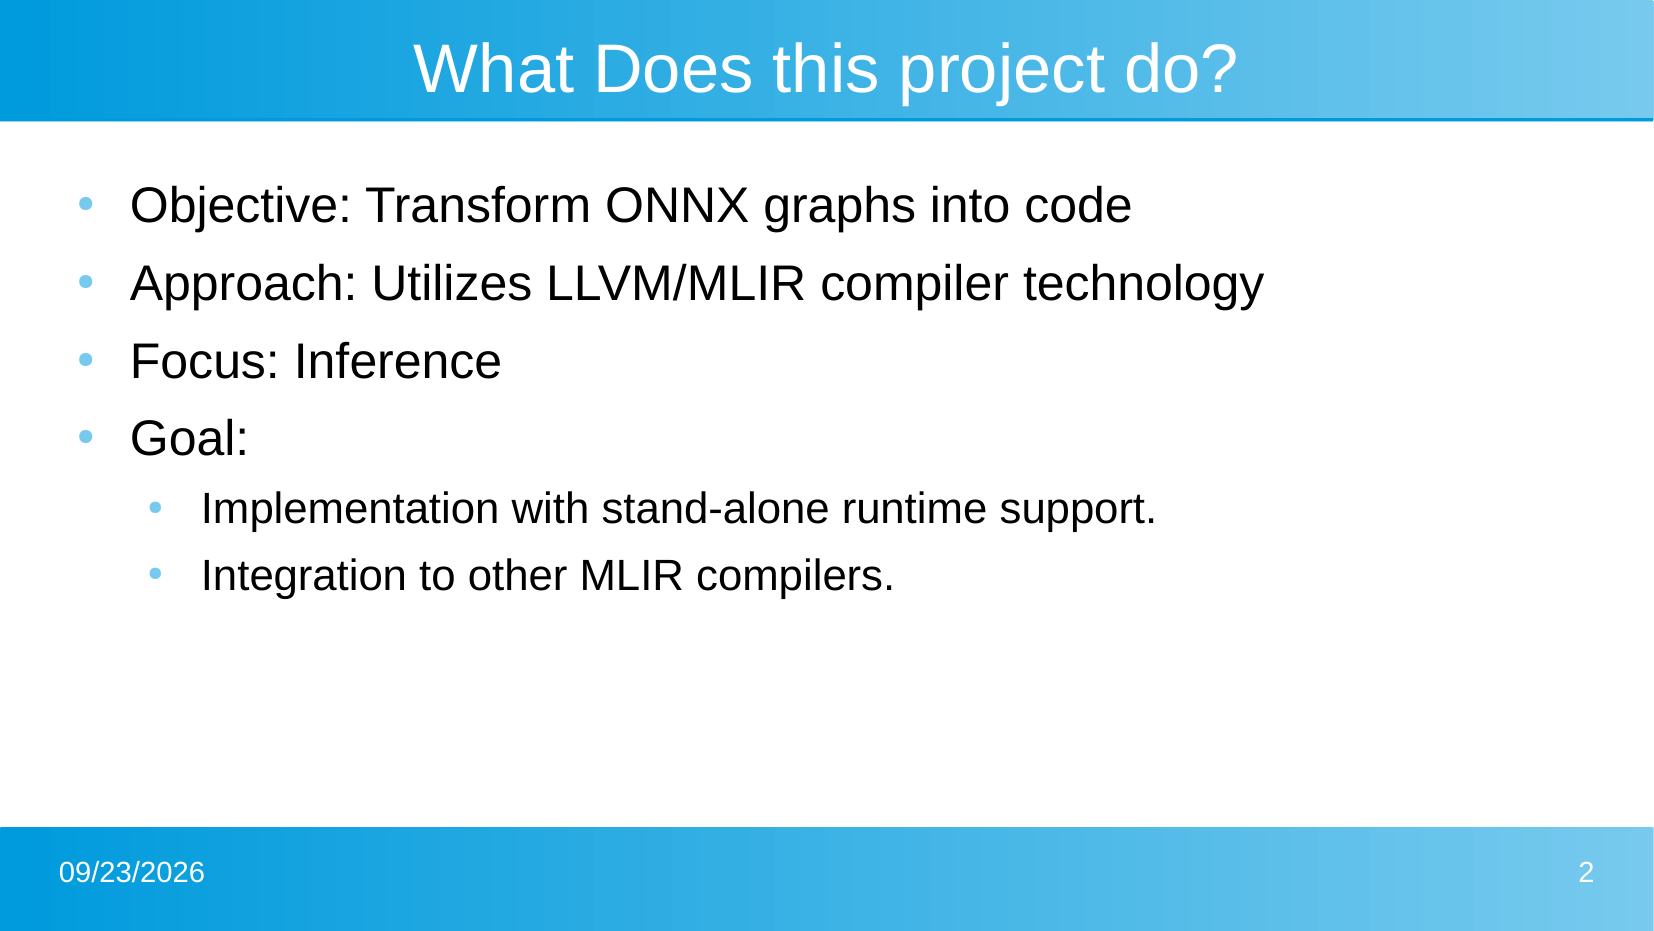

# What Does this project do?
Objective: Transform ONNX graphs into code
Approach: Utilizes LLVM/MLIR compiler technology
Focus: Inference
Goal:
Implementation with stand-alone runtime support.
Integration to other MLIR compilers.
2